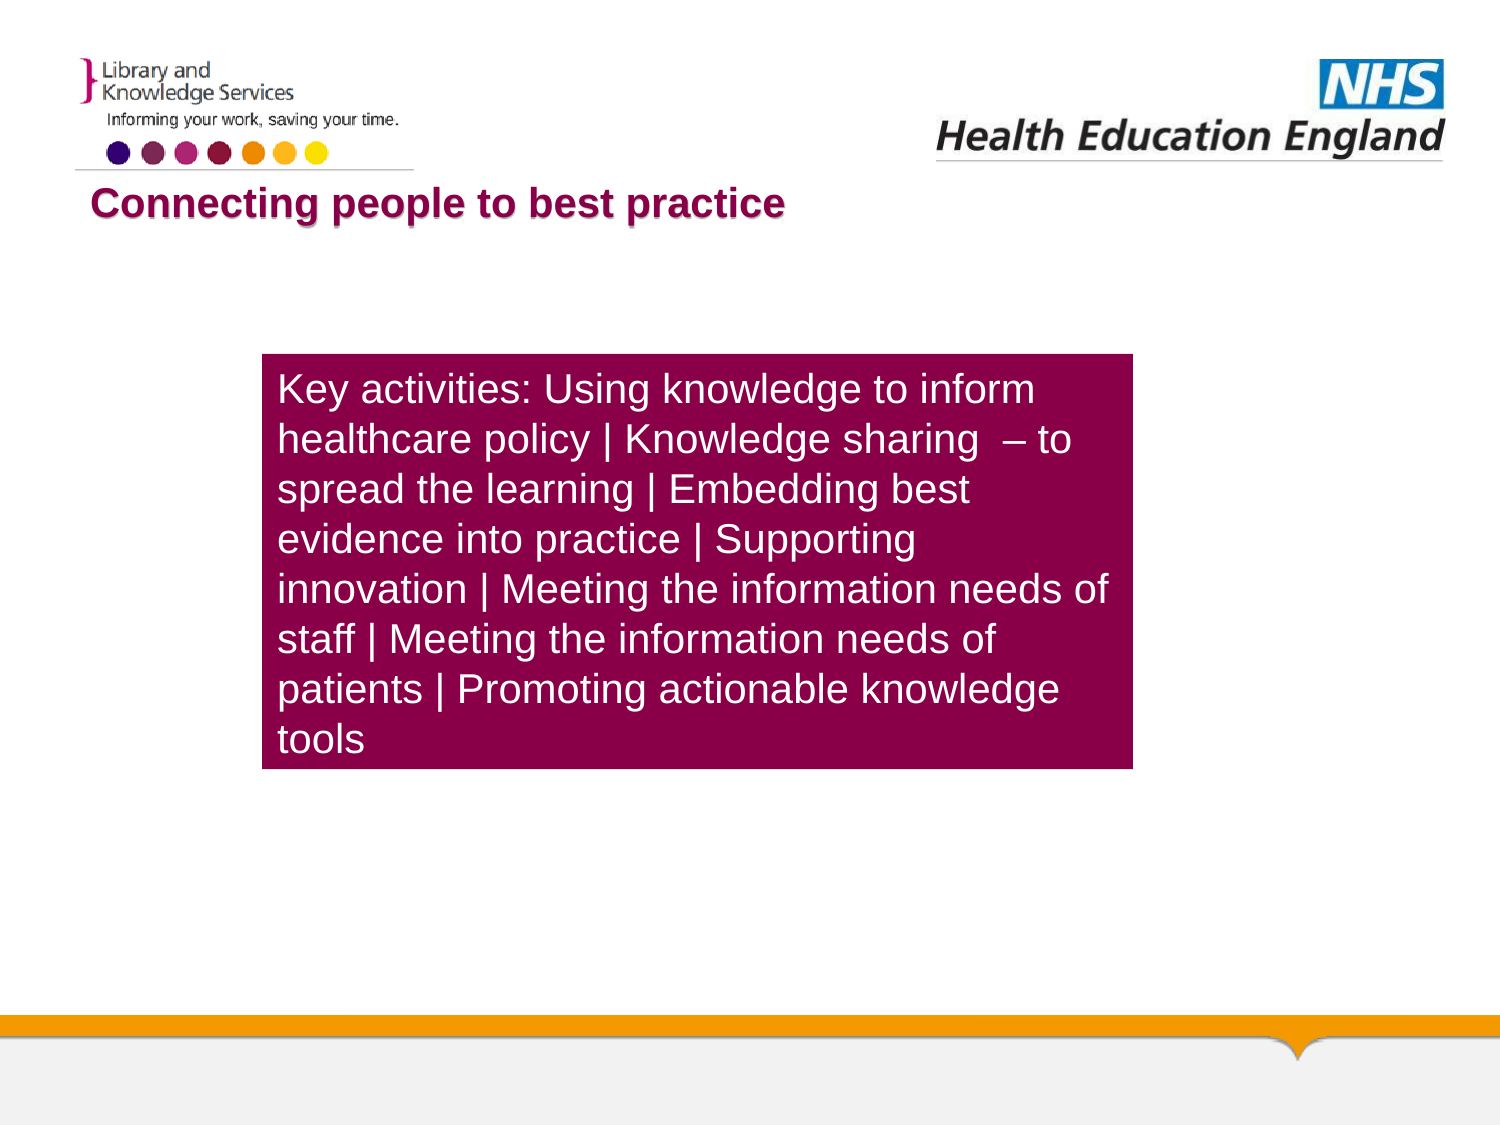

# Connecting people to best practice
Key activities: Using knowledge to inform healthcare policy | Knowledge sharing  – to spread the learning | Embedding best evidence into practice | Supporting innovation | Meeting the information needs of staff | Meeting the information needs of patients | Promoting actionable knowledge tools